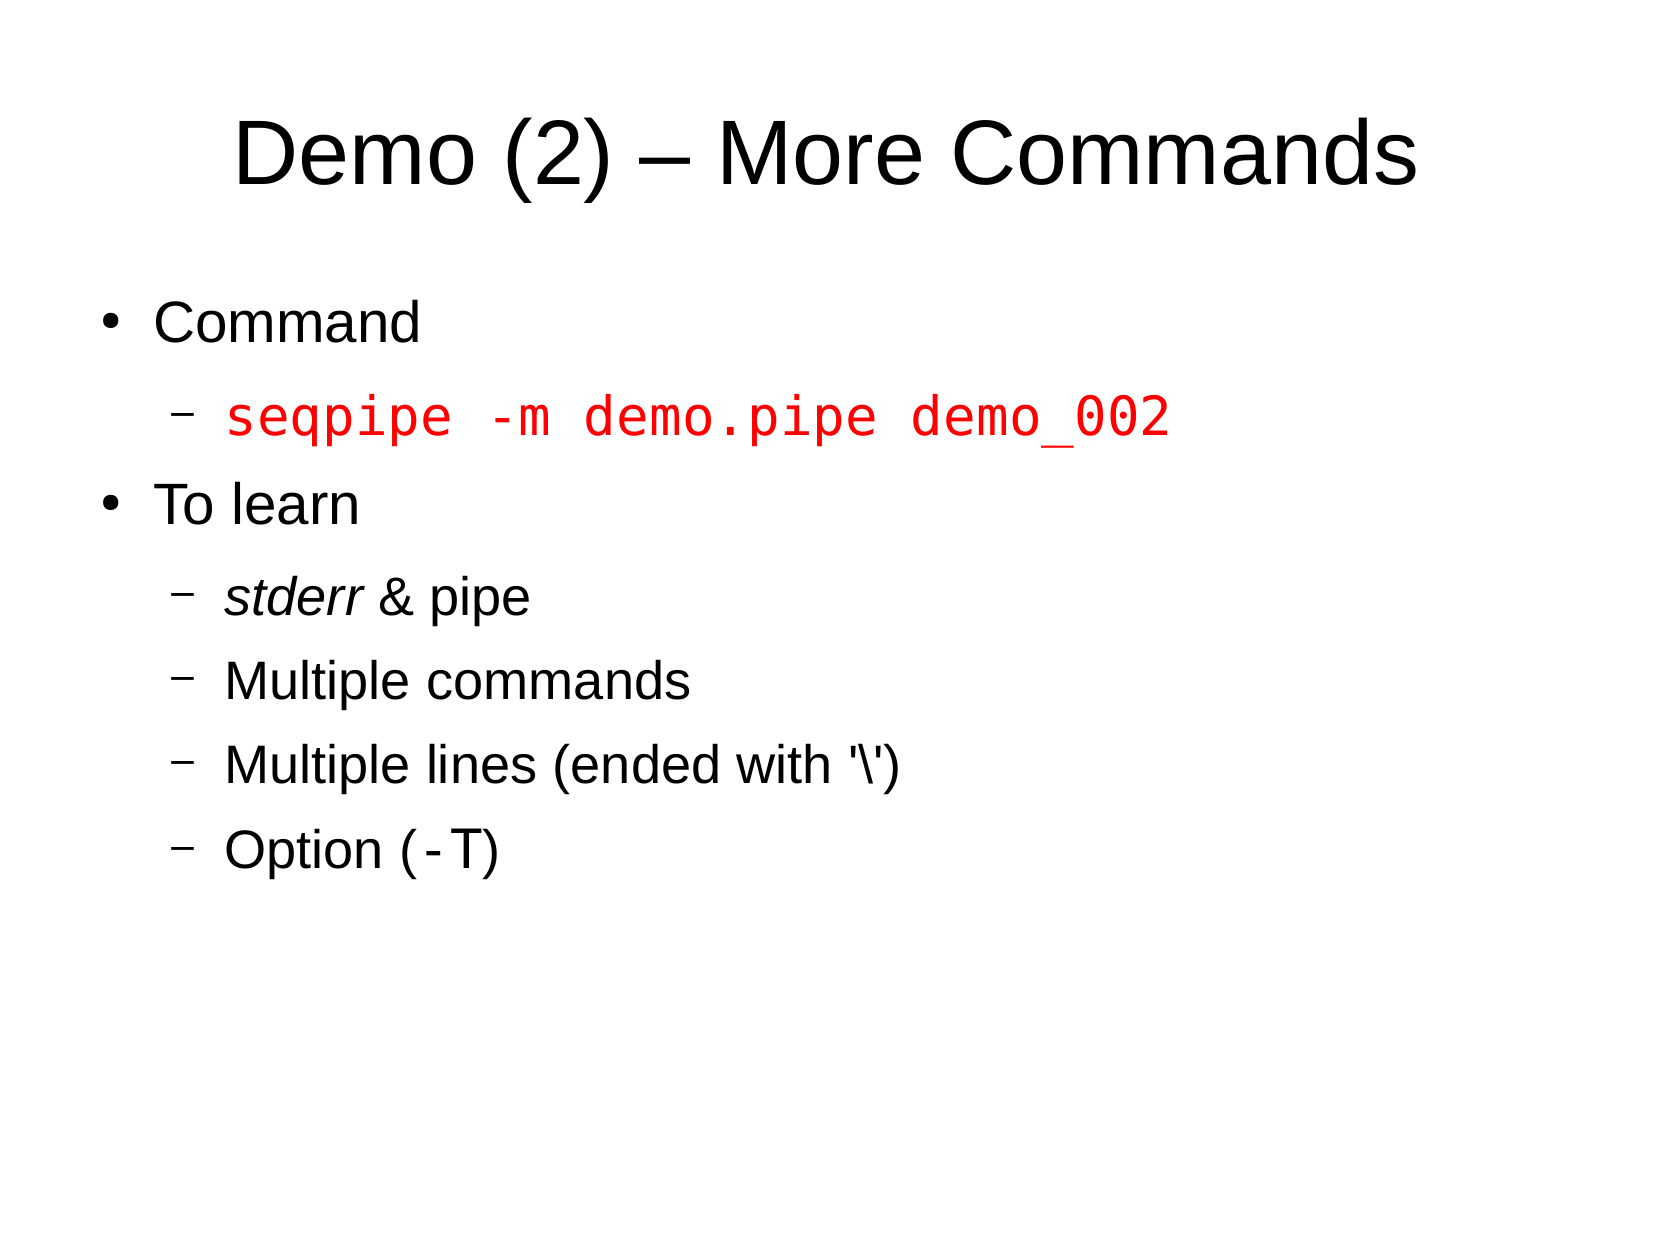

# Demo (2) – More Commands
Command
seqpipe -m demo.pipe demo_002
To learn
stderr & pipe
Multiple commands
Multiple lines (ended with '\')
Option (-T)